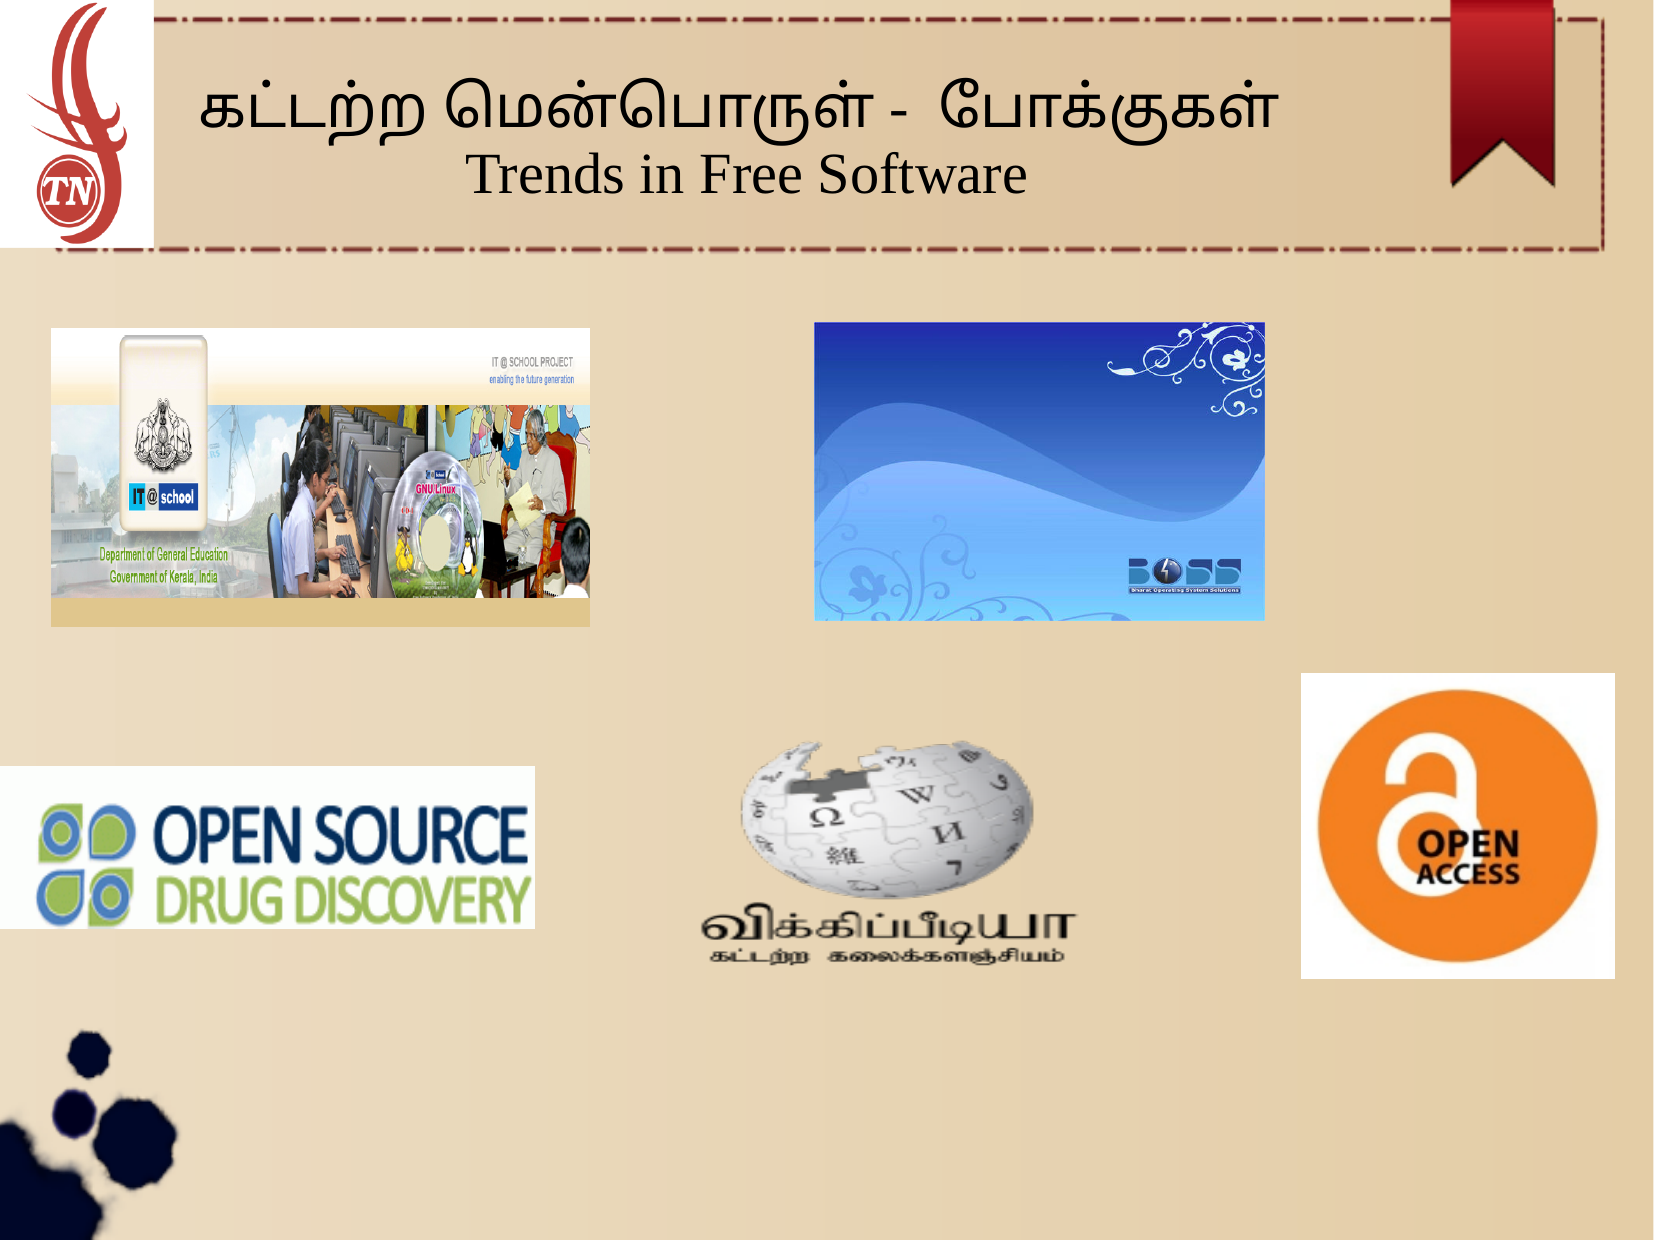

# கட்டற்ற மென்பொருள் - போக்குகள் Trends in Free Software